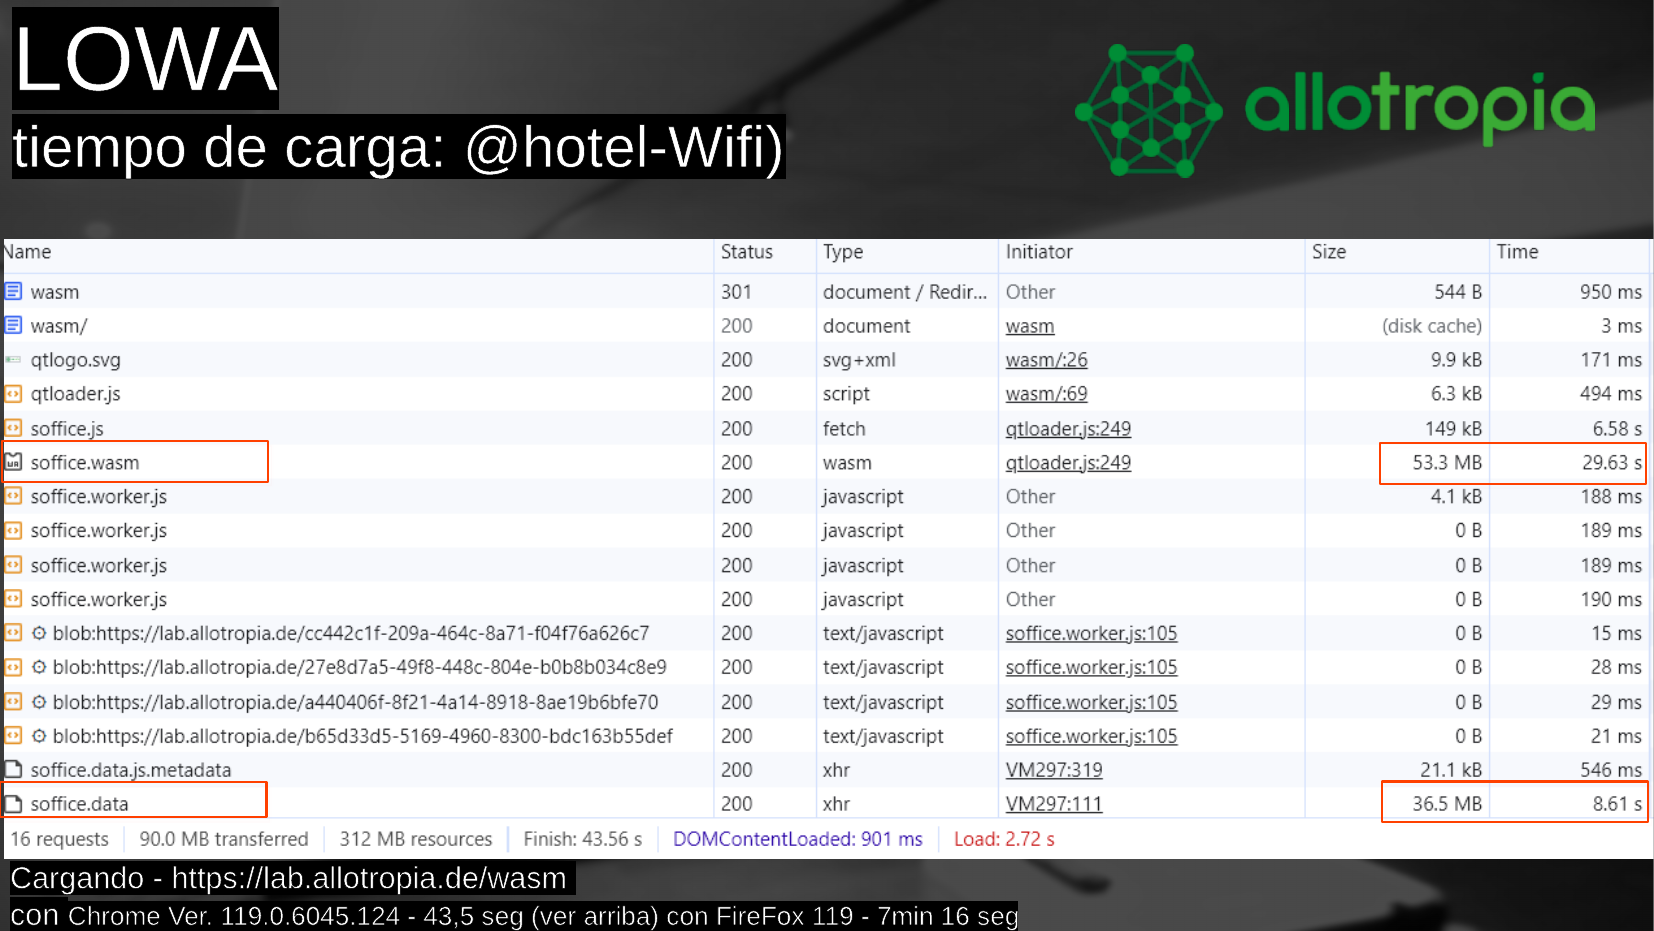

# LOWA tiempo de carga: @hotel-Wifi)
Cargando - https://lab.allotropia.de/wasm
con Chrome Ver. 119.0.6045.124 - 43,5 seg (ver arriba) con FireFox 119 - 7min 16 seg